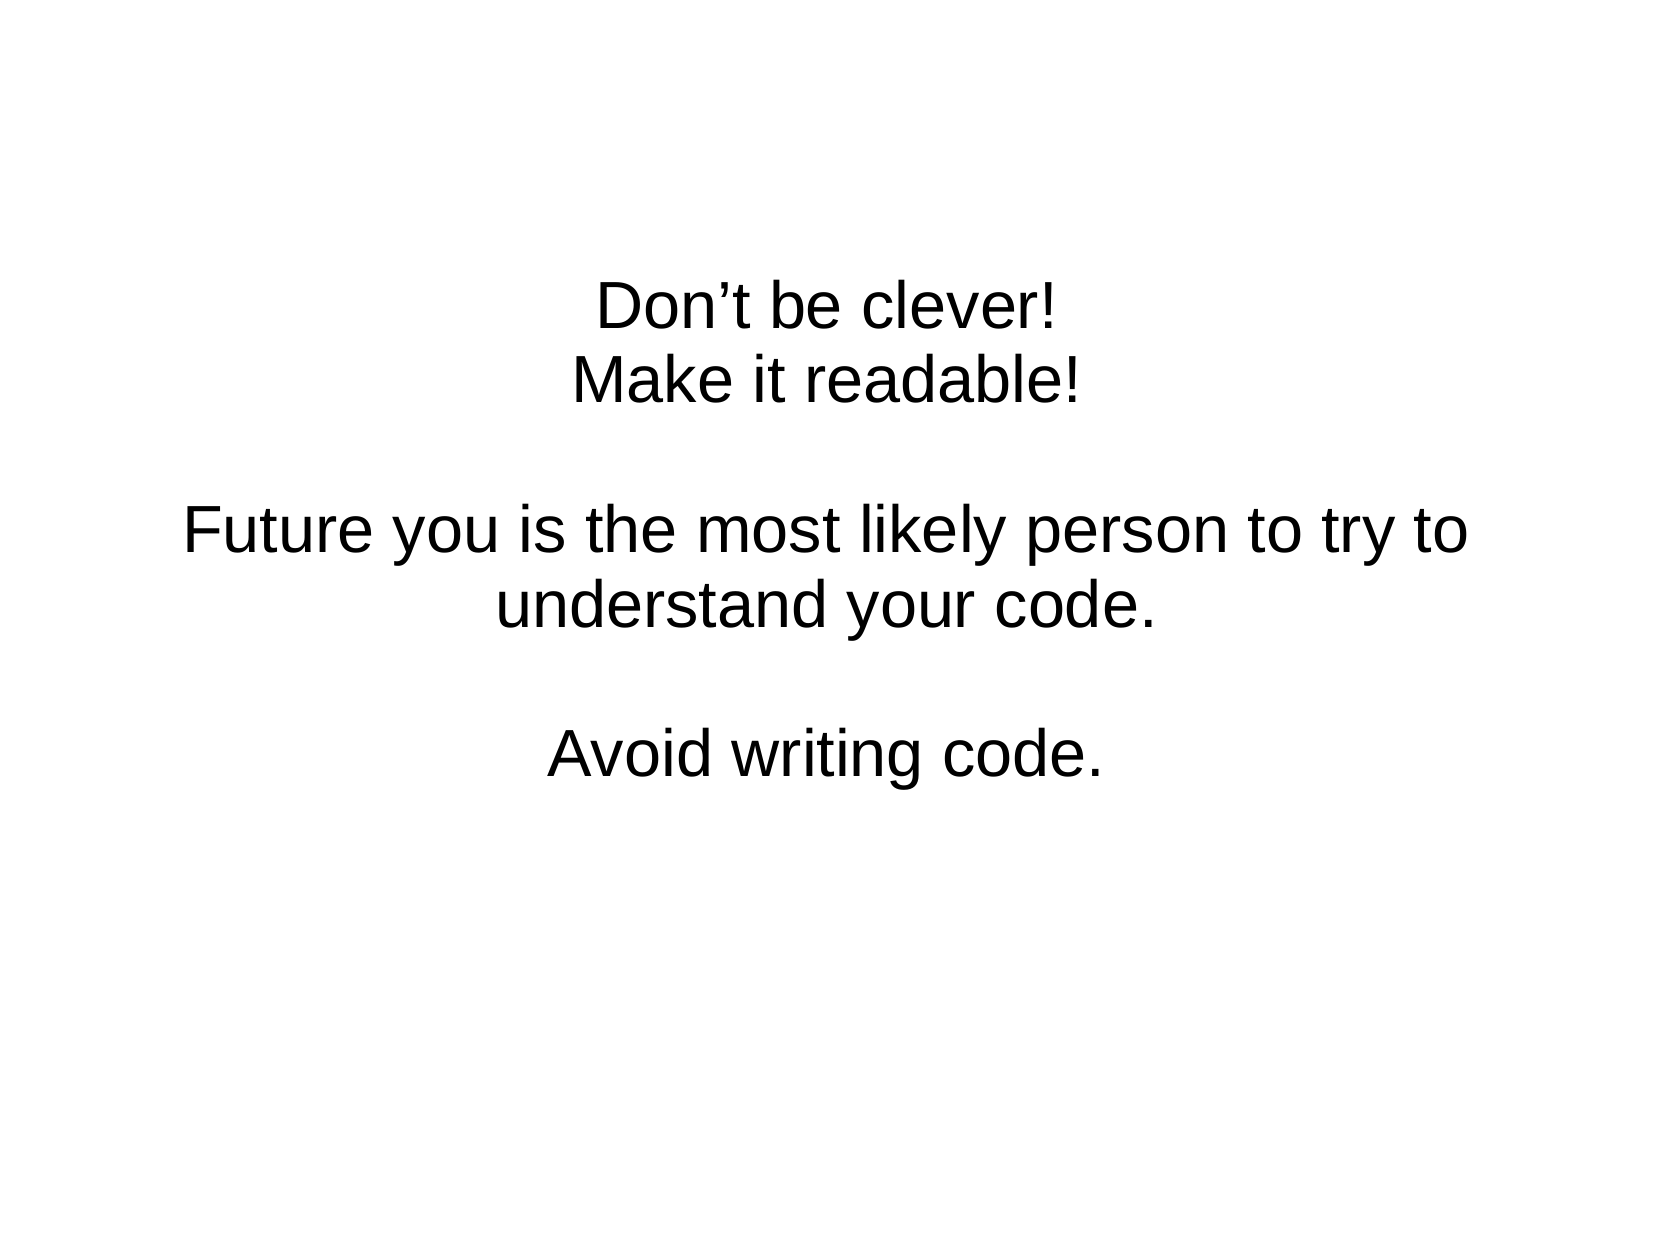

# Don’t be clever!
Make it readable!
Future you is the most likely person to try to understand your code.
Avoid writing code.